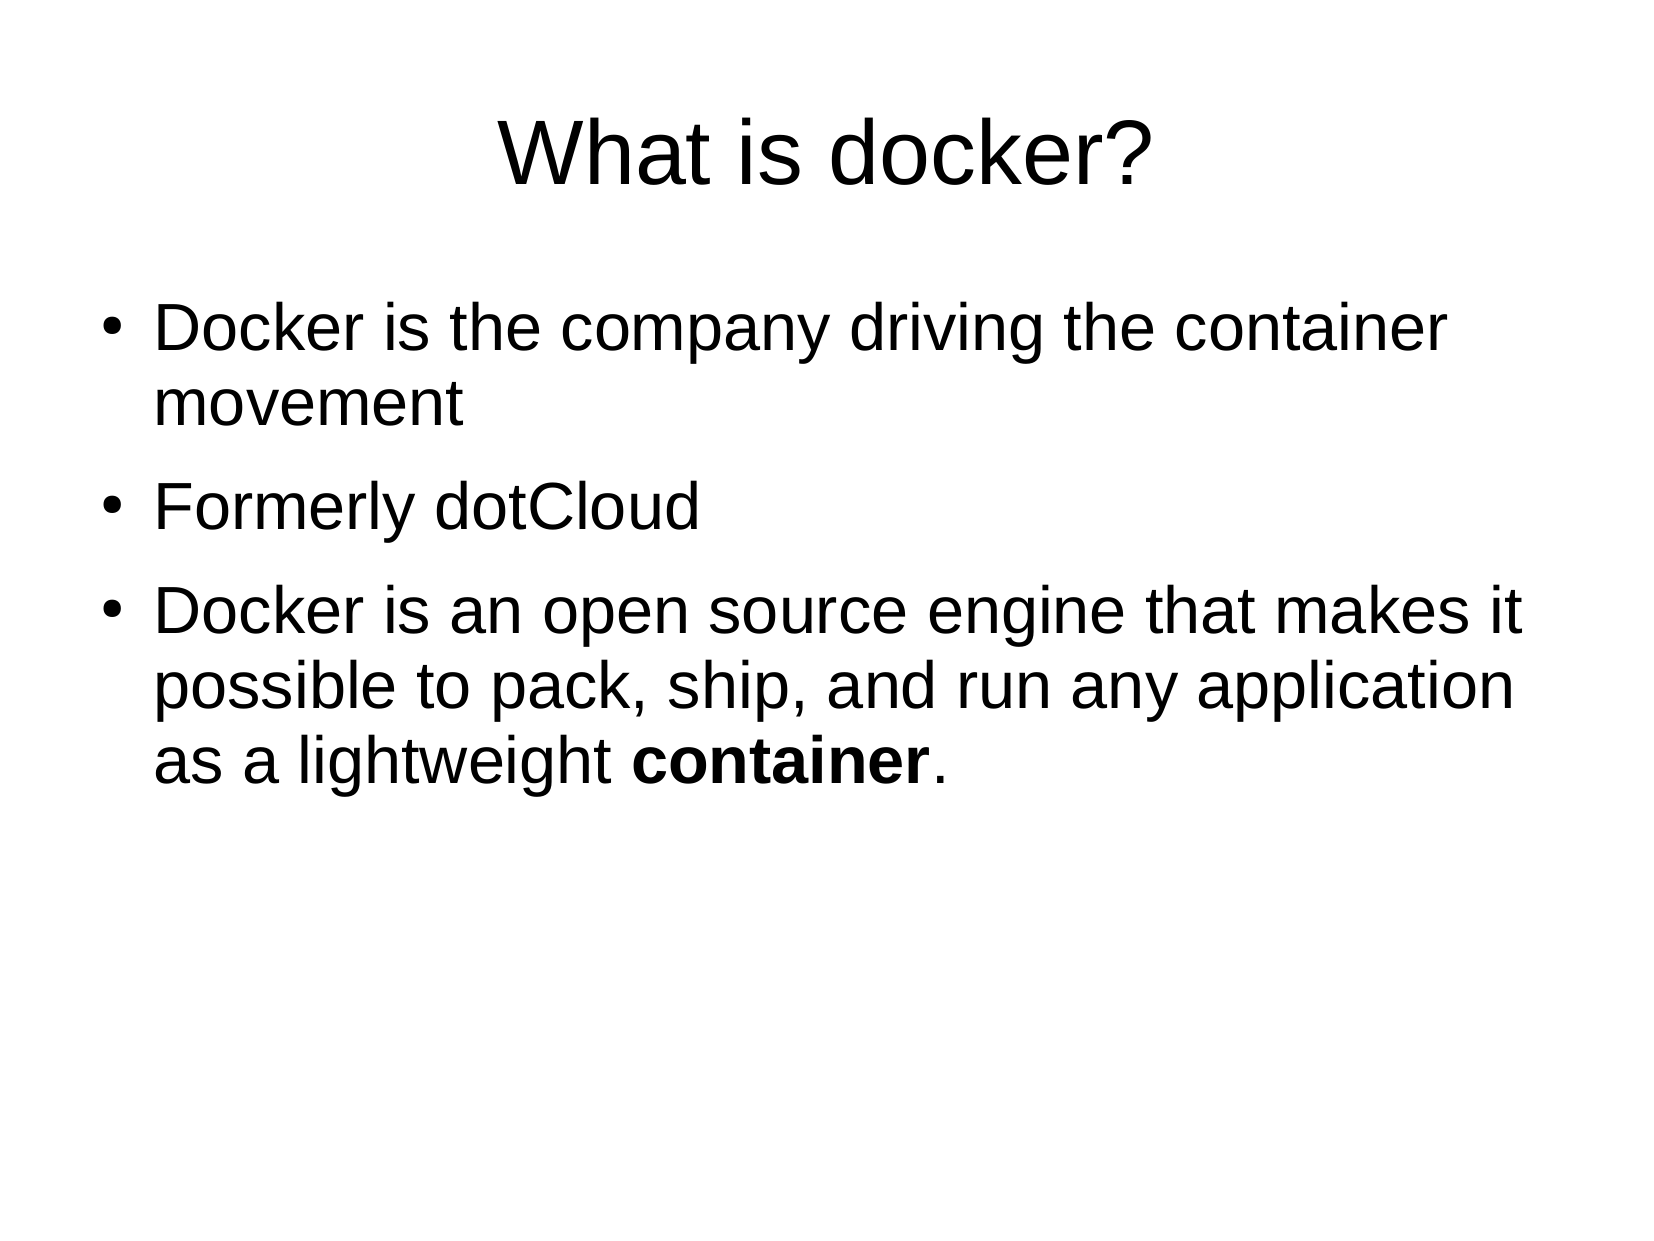

# What is docker?
Docker is the company driving the container movement
Formerly dotCloud
Docker is an open source engine that makes it possible to pack, ship, and run any application as a lightweight container.